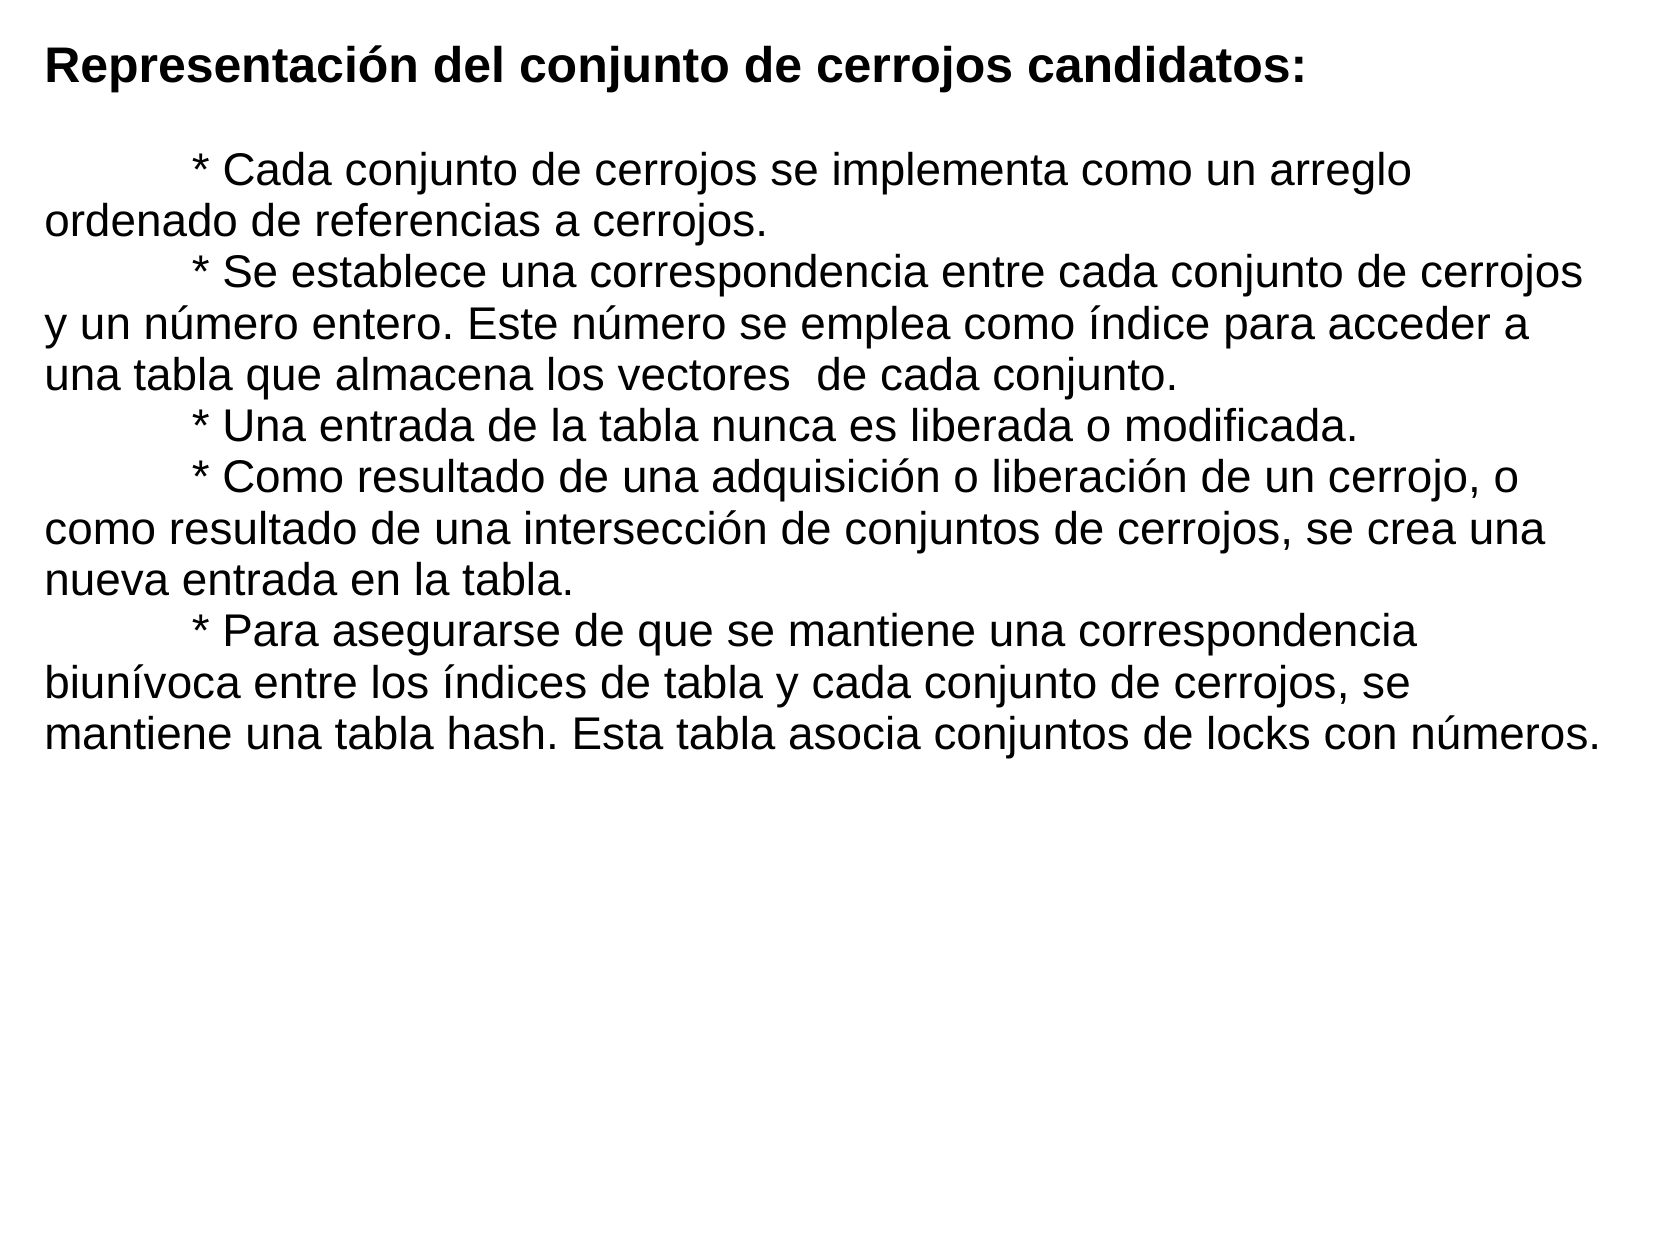

Representación del conjunto de cerrojos candidatos:
		* Cada conjunto de cerrojos se implementa como un arreglo ordenado de referencias a cerrojos.
		* Se establece una correspondencia entre cada conjunto de cerrojos y un número entero. Este número se emplea como índice para acceder a una tabla que almacena los vectores de cada conjunto.
		* Una entrada de la tabla nunca es liberada o modificada.
		* Como resultado de una adquisición o liberación de un cerrojo, o como resultado de una intersección de conjuntos de cerrojos, se crea una nueva entrada en la tabla.
		* Para asegurarse de que se mantiene una correspondencia biunívoca entre los índices de tabla y cada conjunto de cerrojos, se mantiene una tabla hash. Esta tabla asocia conjuntos de locks con números.